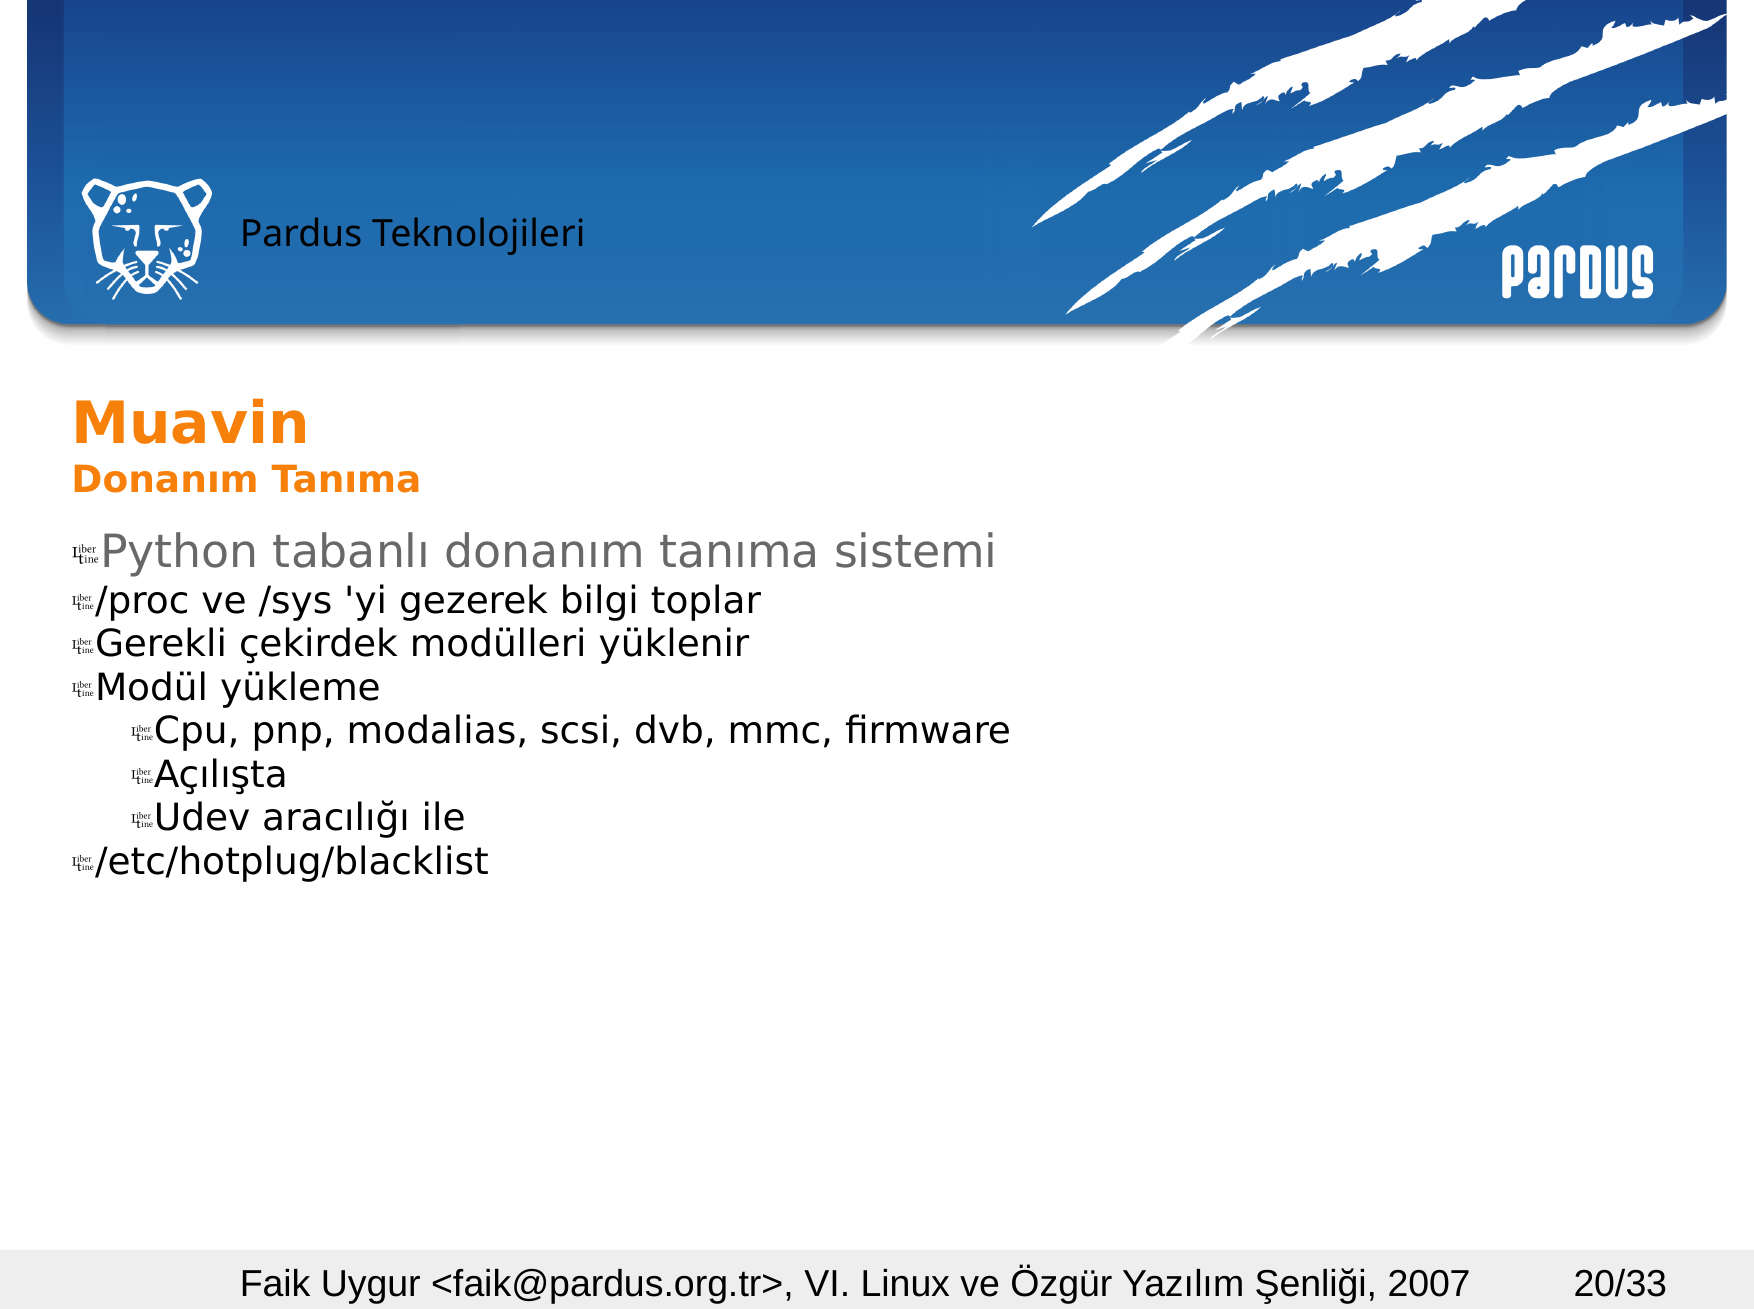

Muavin
Donanım Tanıma
Python tabanlı donanım tanıma sistemi
/proc ve /sys 'yi gezerek bilgi toplar
Gerekli çekirdek modülleri yüklenir
Modül yükleme
Cpu, pnp, modalias, scsi, dvb, mmc, firmware
Açılışta
Udev aracılığı ile
/etc/hotplug/blacklist